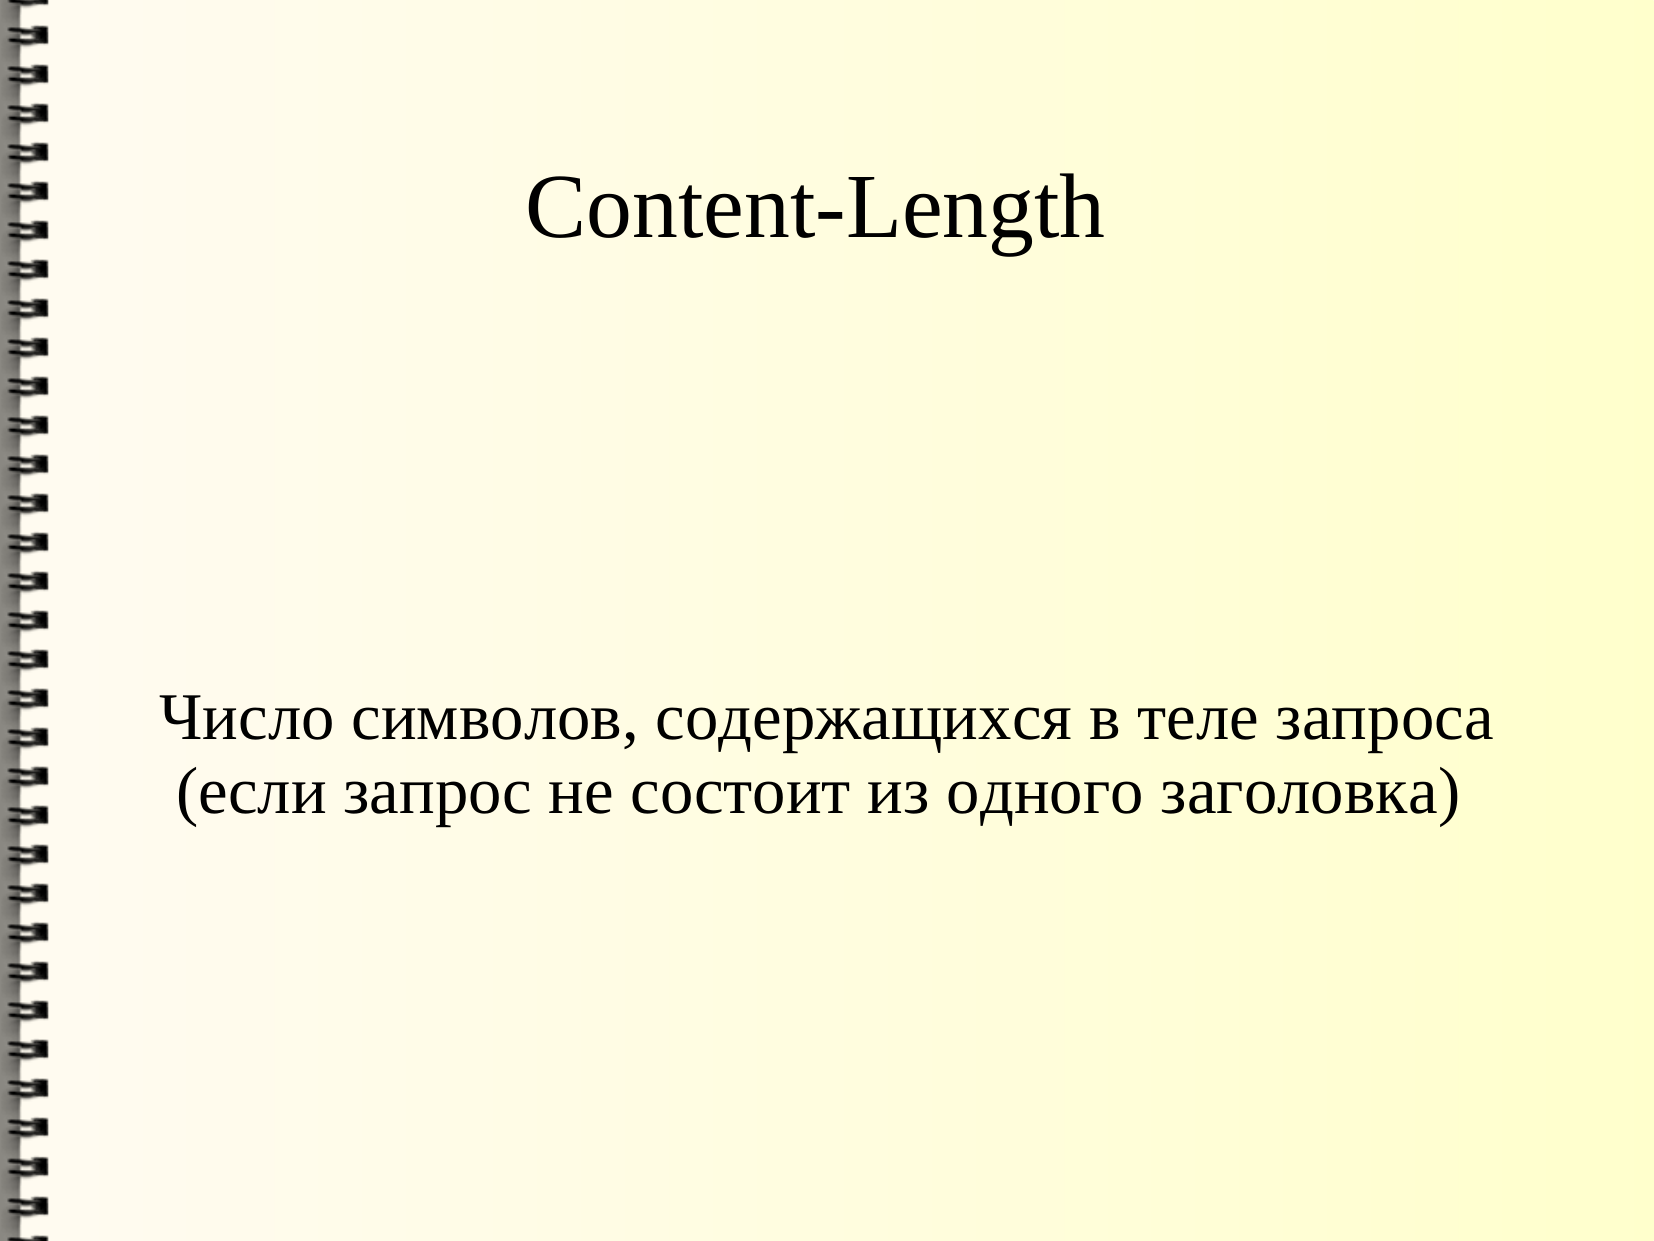

# Content-Length
Число символов, содержащихся в теле запроса (если запрос не состоит из одного заголовка)